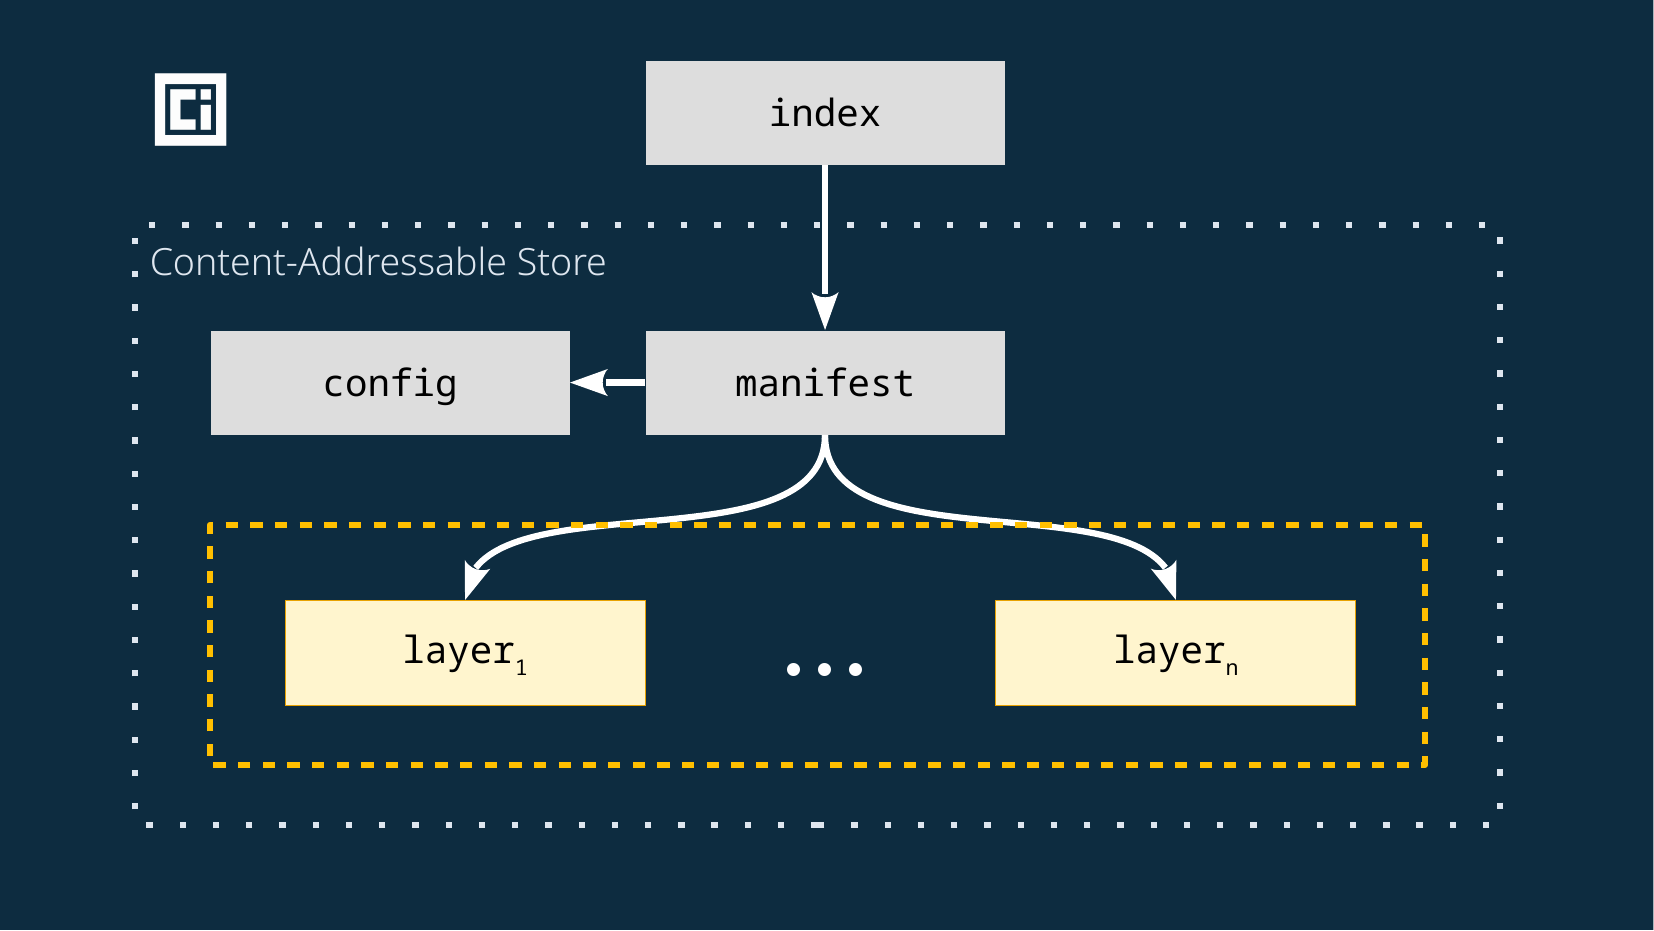

index
Content-Addressable Store
config
manifest
layer1
…
layern